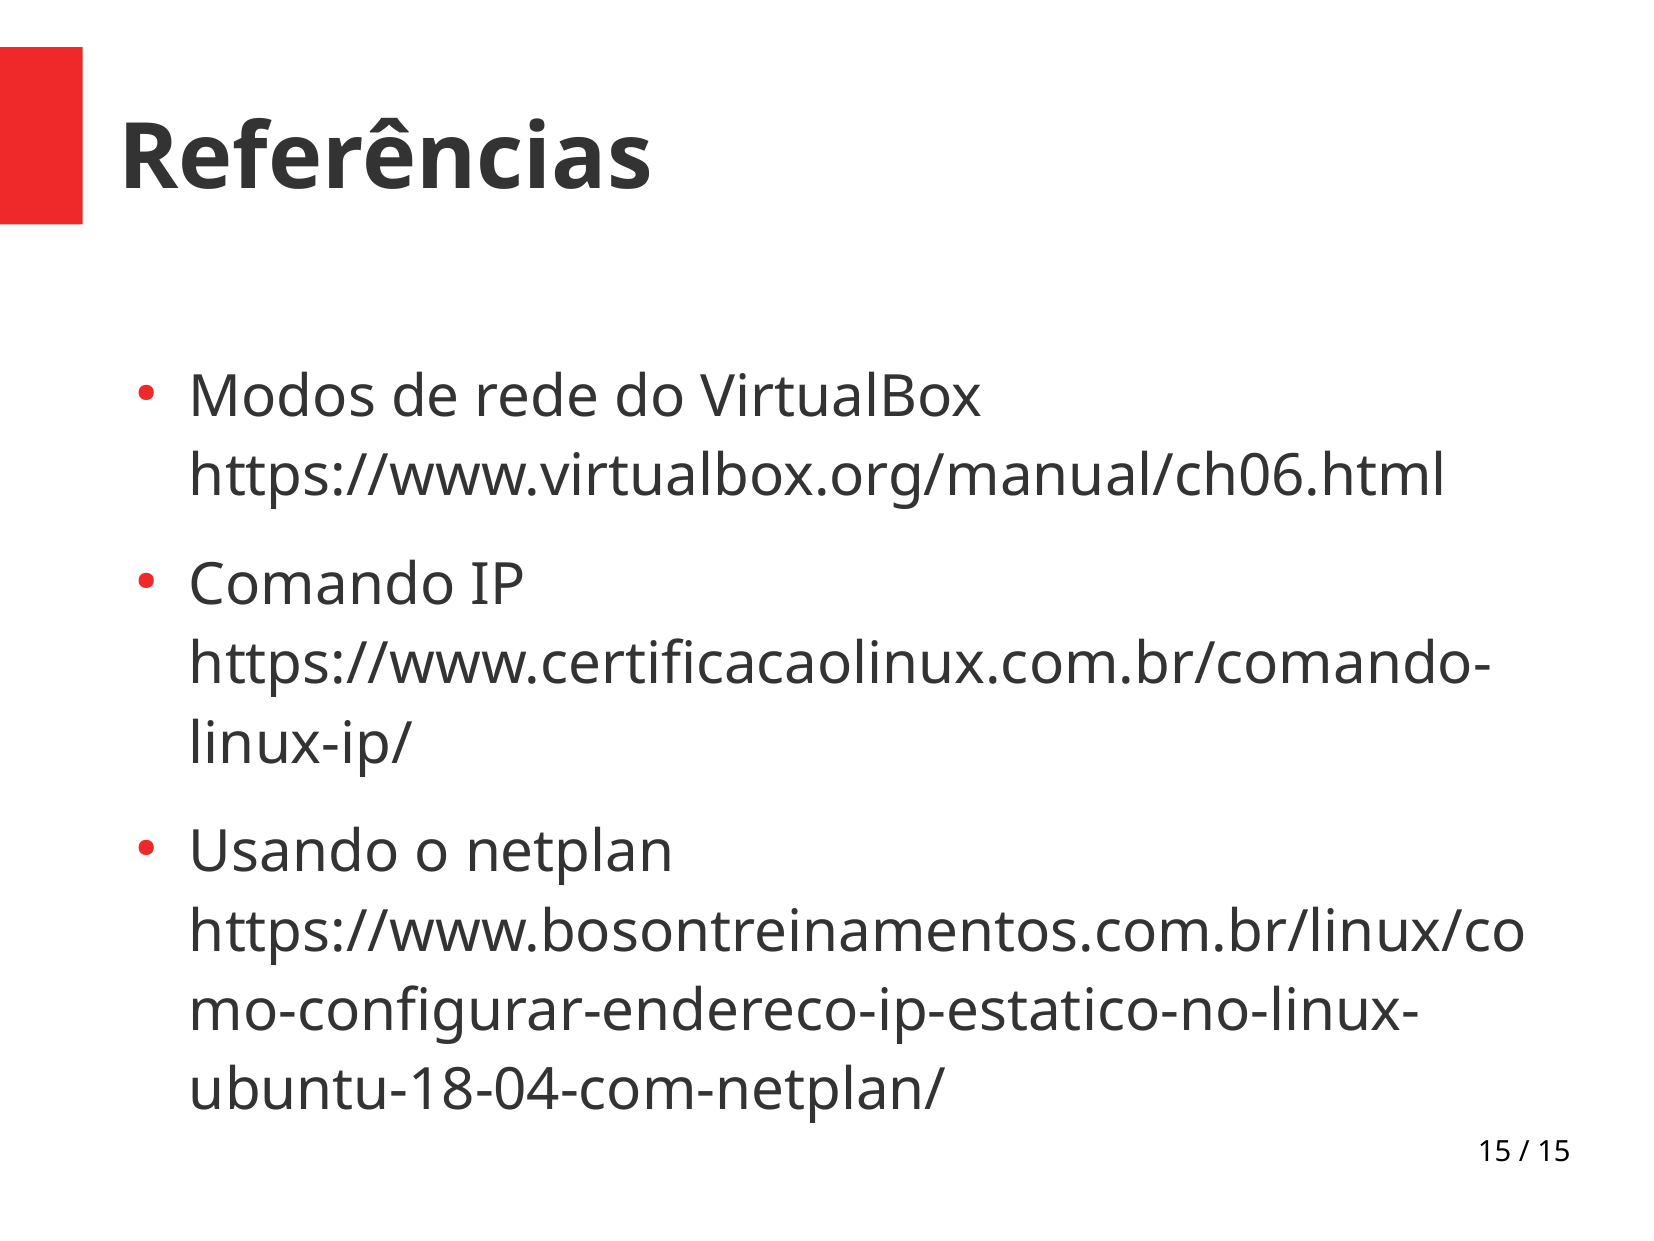

# Referências
Modos de rede do VirtualBox https://www.virtualbox.org/manual/ch06.html
Comando IP https://www.certificacaolinux.com.br/comando-linux-ip/
Usando o netplan https://www.bosontreinamentos.com.br/linux/como-configurar-endereco-ip-estatico-no-linux-ubuntu-18-04-com-netplan/
15